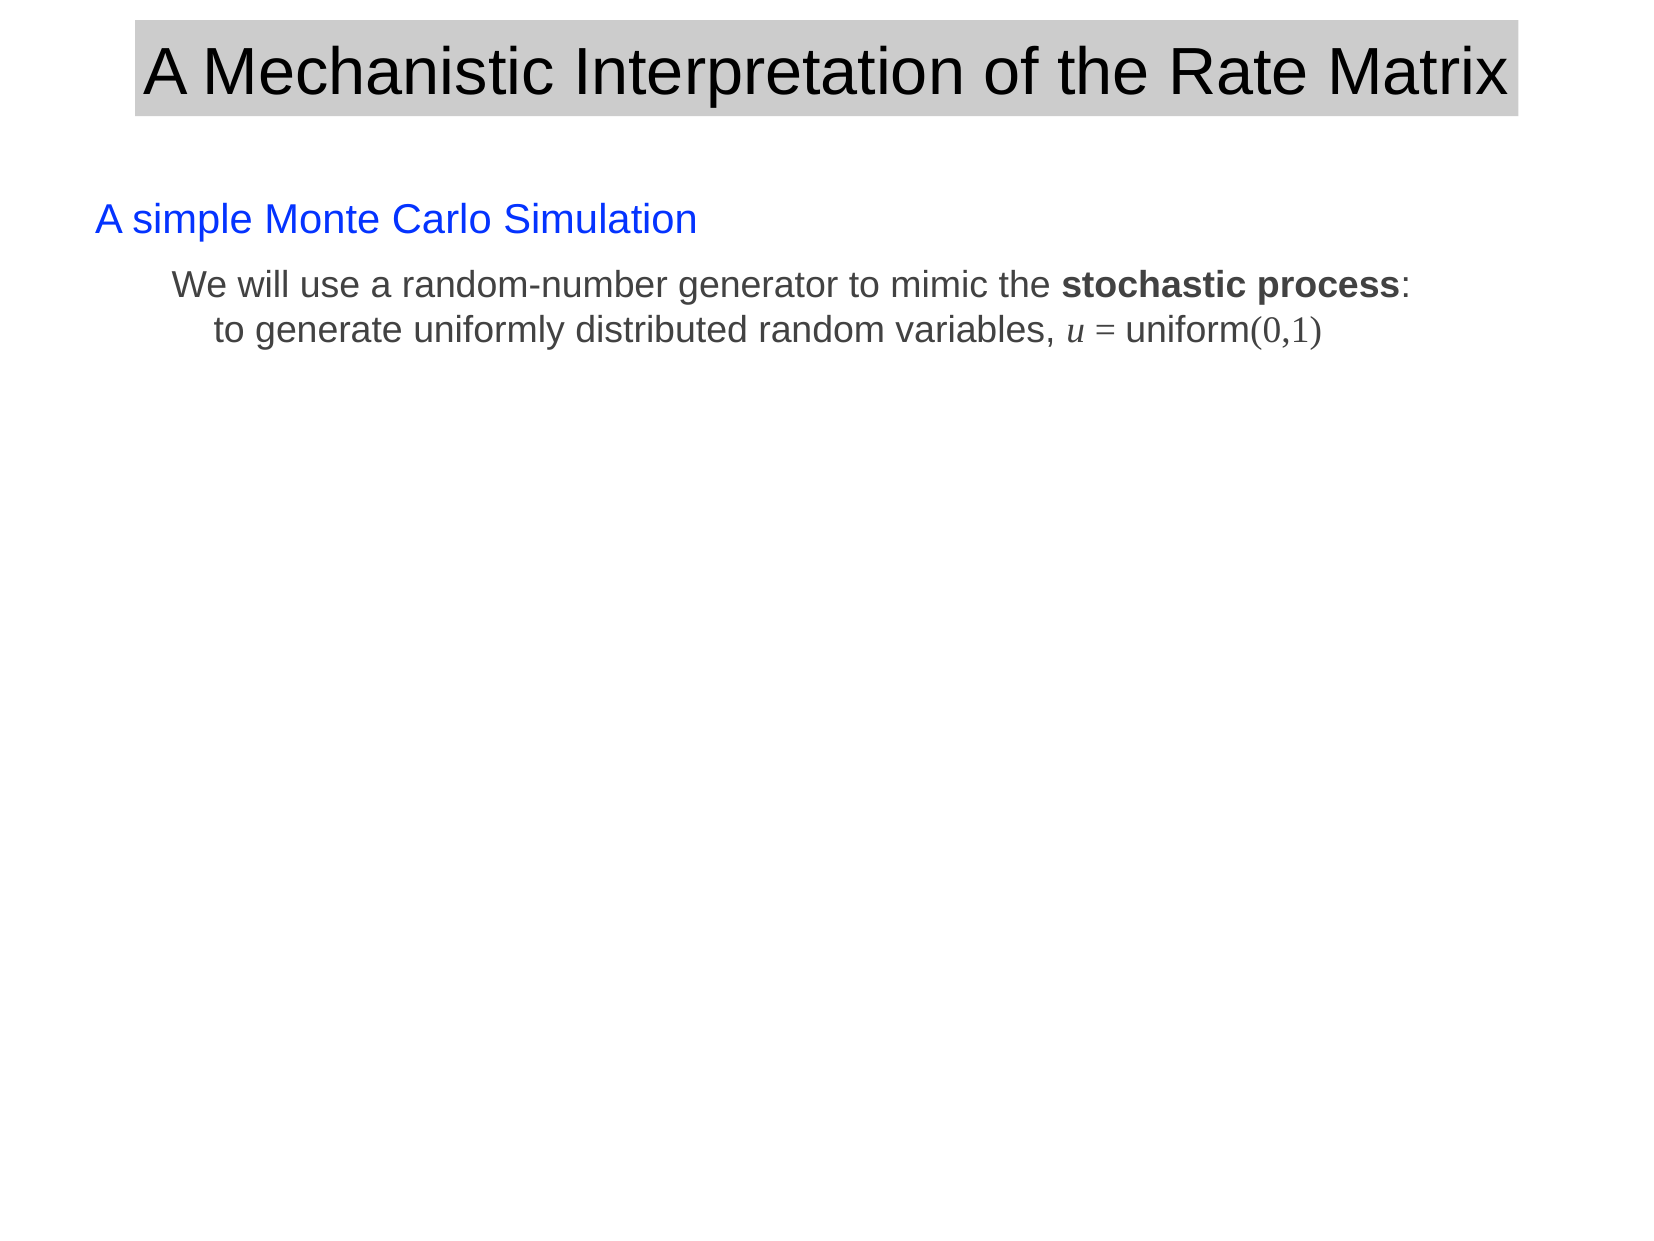

A Mechanistic Interpretation of the Rate Matrix
A simple Monte Carlo Simulation
We will use a random-number generator to mimic the stochastic process:
 to generate uniformly distributed random variables, u = uniform(0,1)